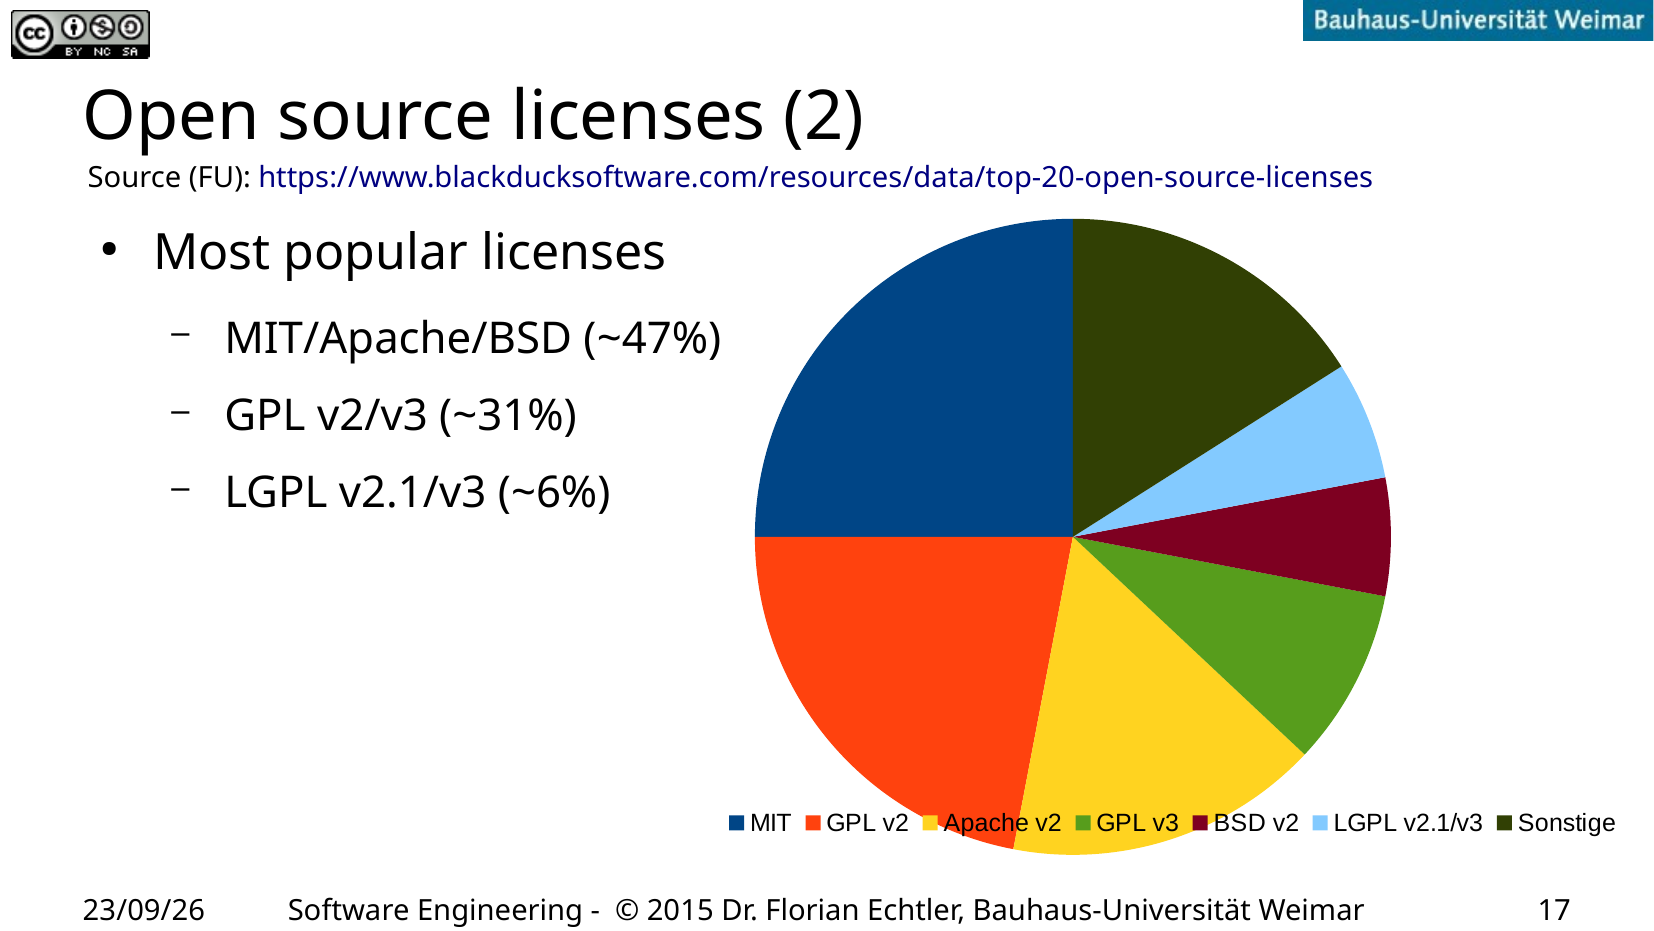

# Open source licenses (2)
Source (FU): https://www.blackducksoftware.com/resources/data/top-20-open-source-licenses
### Chart
| Category | Spalte 1 |
|---|---|
| MIT | 25.0 |
| GPL v2 | 22.0 |
| Apache v2 | 16.0 |
| GPL v3 | 9.0 |
| BSD v2 | 6.0 |
| LGPL v2.1/v3 | 6.0 |
| Sonstige | 16.0 |Most popular licenses
MIT/Apache/BSD (~47%)
GPL v2/v3 (~31%)
LGPL v2.1/v3 (~6%)
Software Engineering - © 2015 Dr. Florian Echtler, Bauhaus-Universität Weimar
17